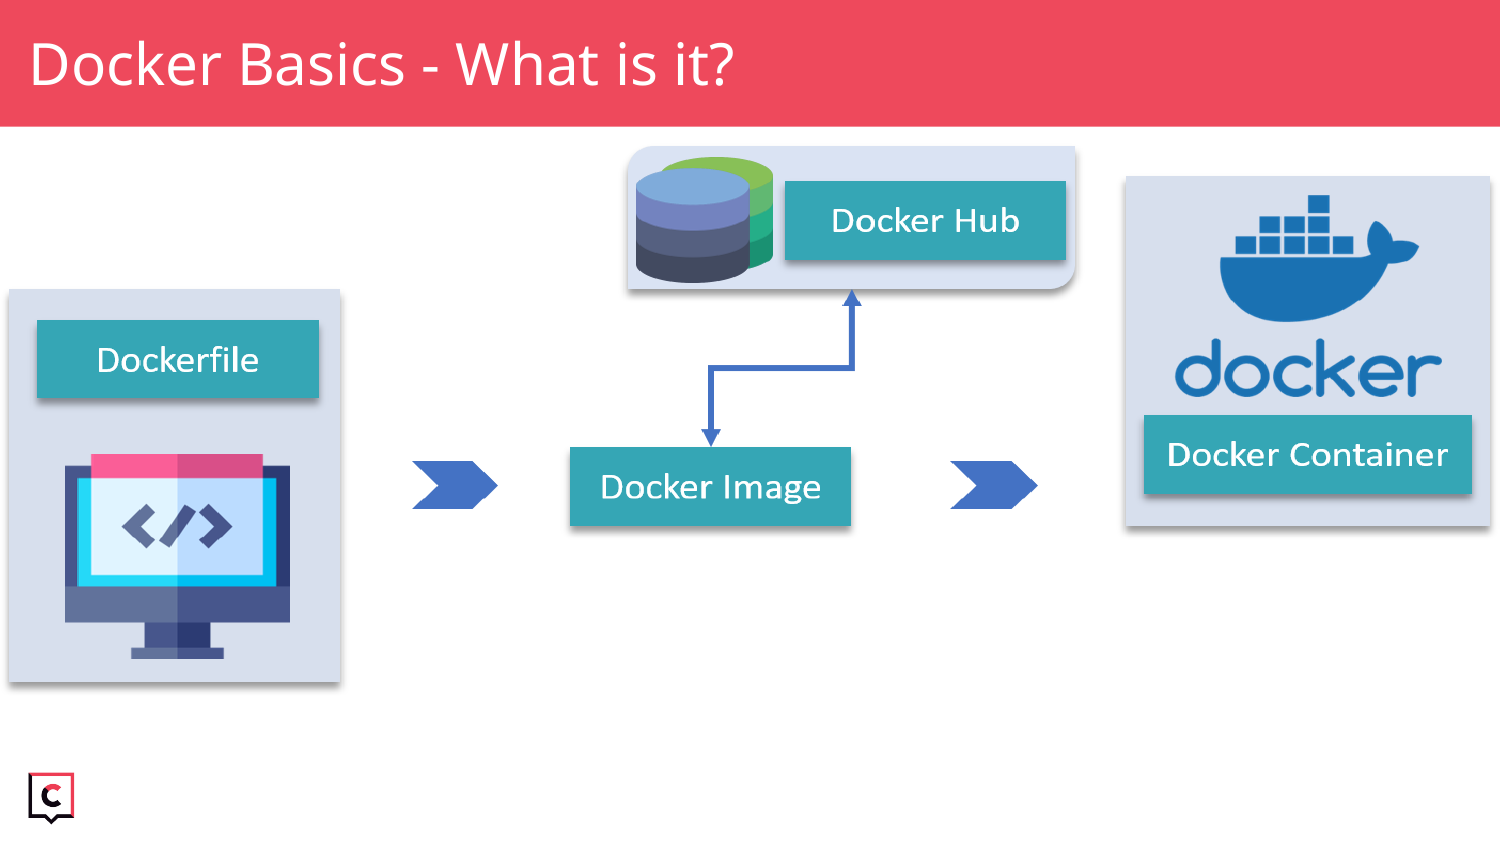

# Docker Basics - What is it?